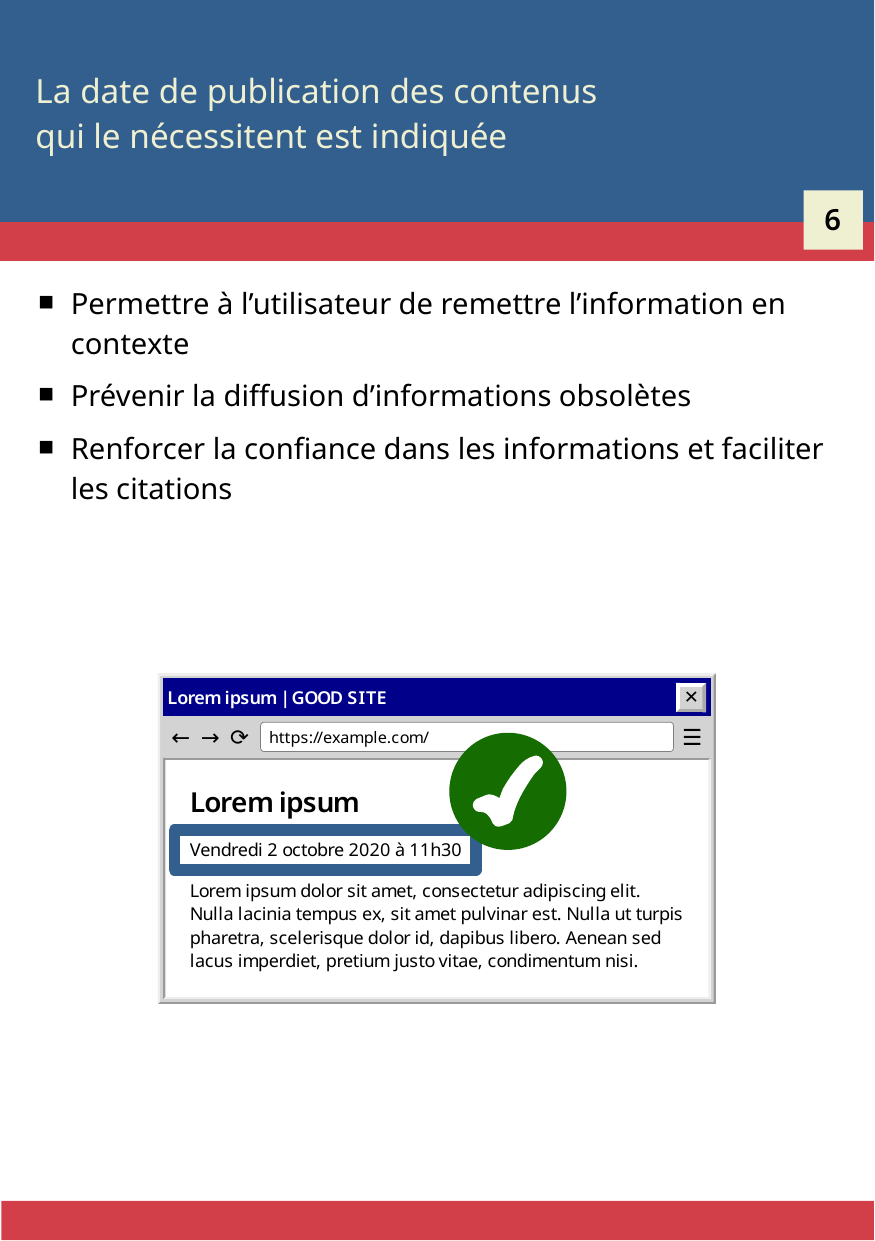

# La date de publication des contenus qui le nécessitent est indiquée
6
Permettre à l’utilisateur de remettre l’information en contexte
Prévenir la diffusion d’informations obsolètes
Renforcer la confiance dans les informations et faciliter les citations